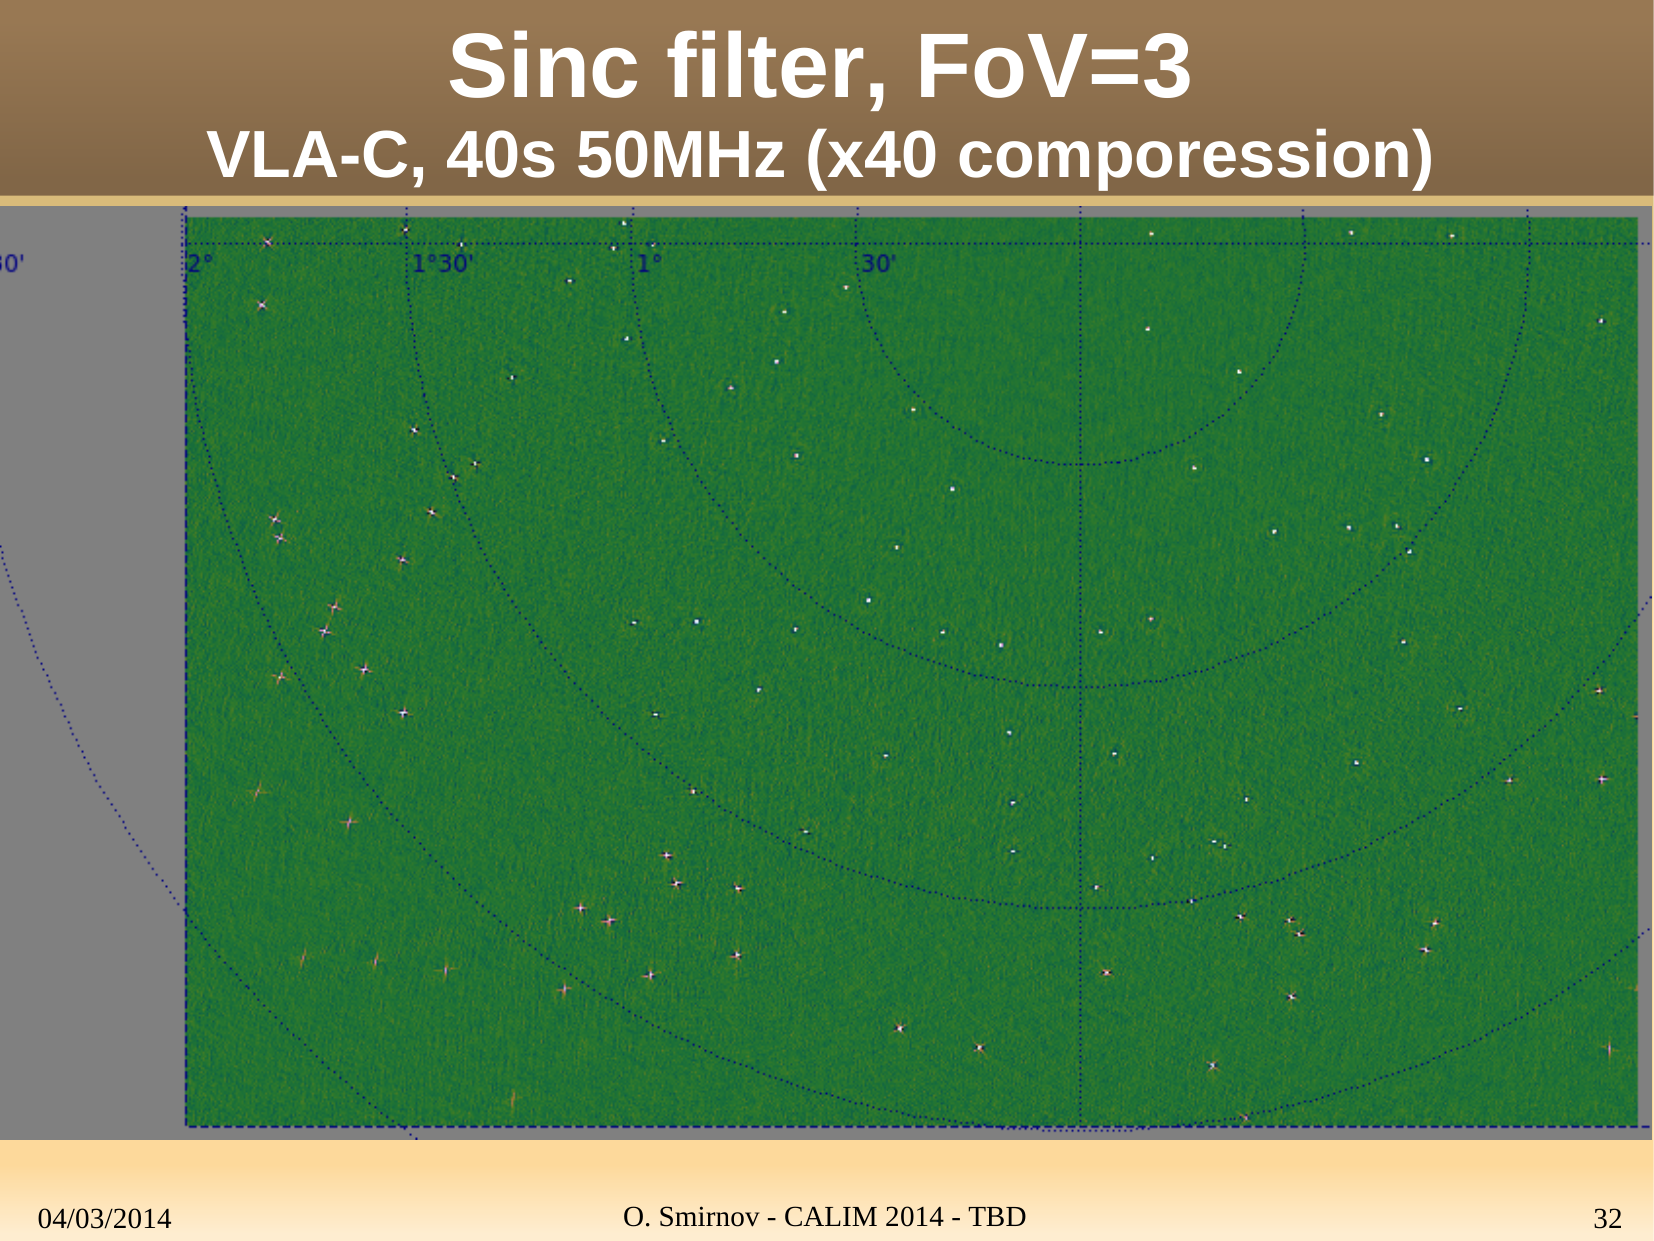

# Sinc filter, FoV=3 VLA-C, 40s 50MHz (x40 comporession)
O. Smirnov - CALIM 2014 - TBD
04/03/2014
32